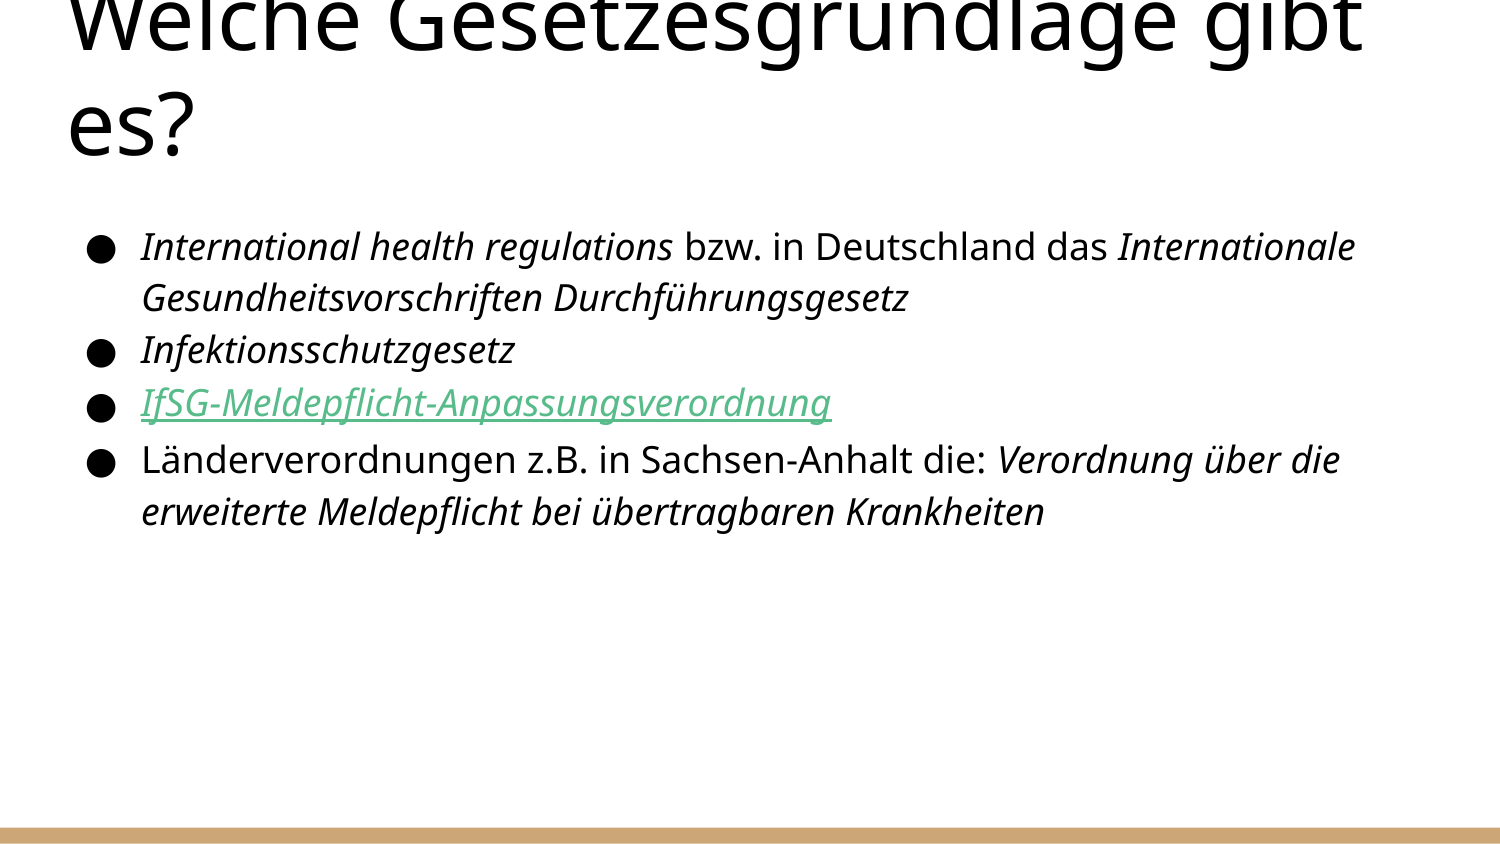

# Welche Gesetzesgrundlage gibt es?
International health regulations bzw. in Deutschland das Internationale Gesundheitsvorschriften Durchführungsgesetz
Infektionsschutzgesetz
IfSG-Meldepflicht-Anpassungsverordnung
Länderverordnungen z.B. in Sachsen-Anhalt die: Verordnung über die erweiterte Meldepflicht bei übertragbaren Krankheiten